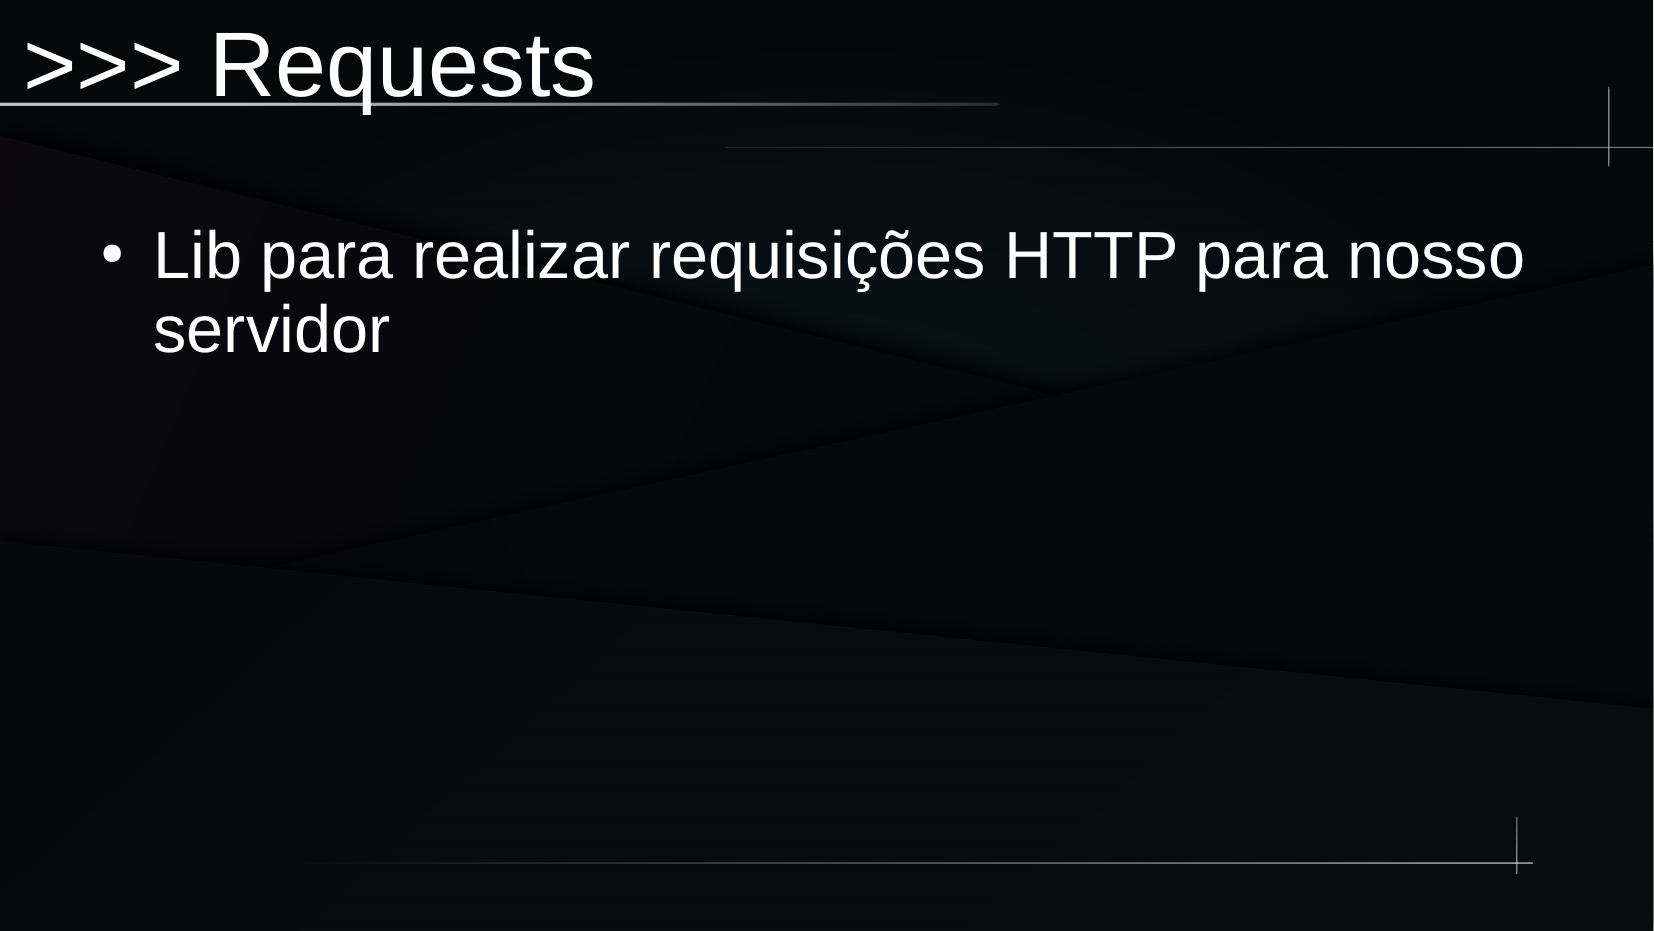

# >>> Requests
Lib para realizar requisições HTTP para nosso servidor